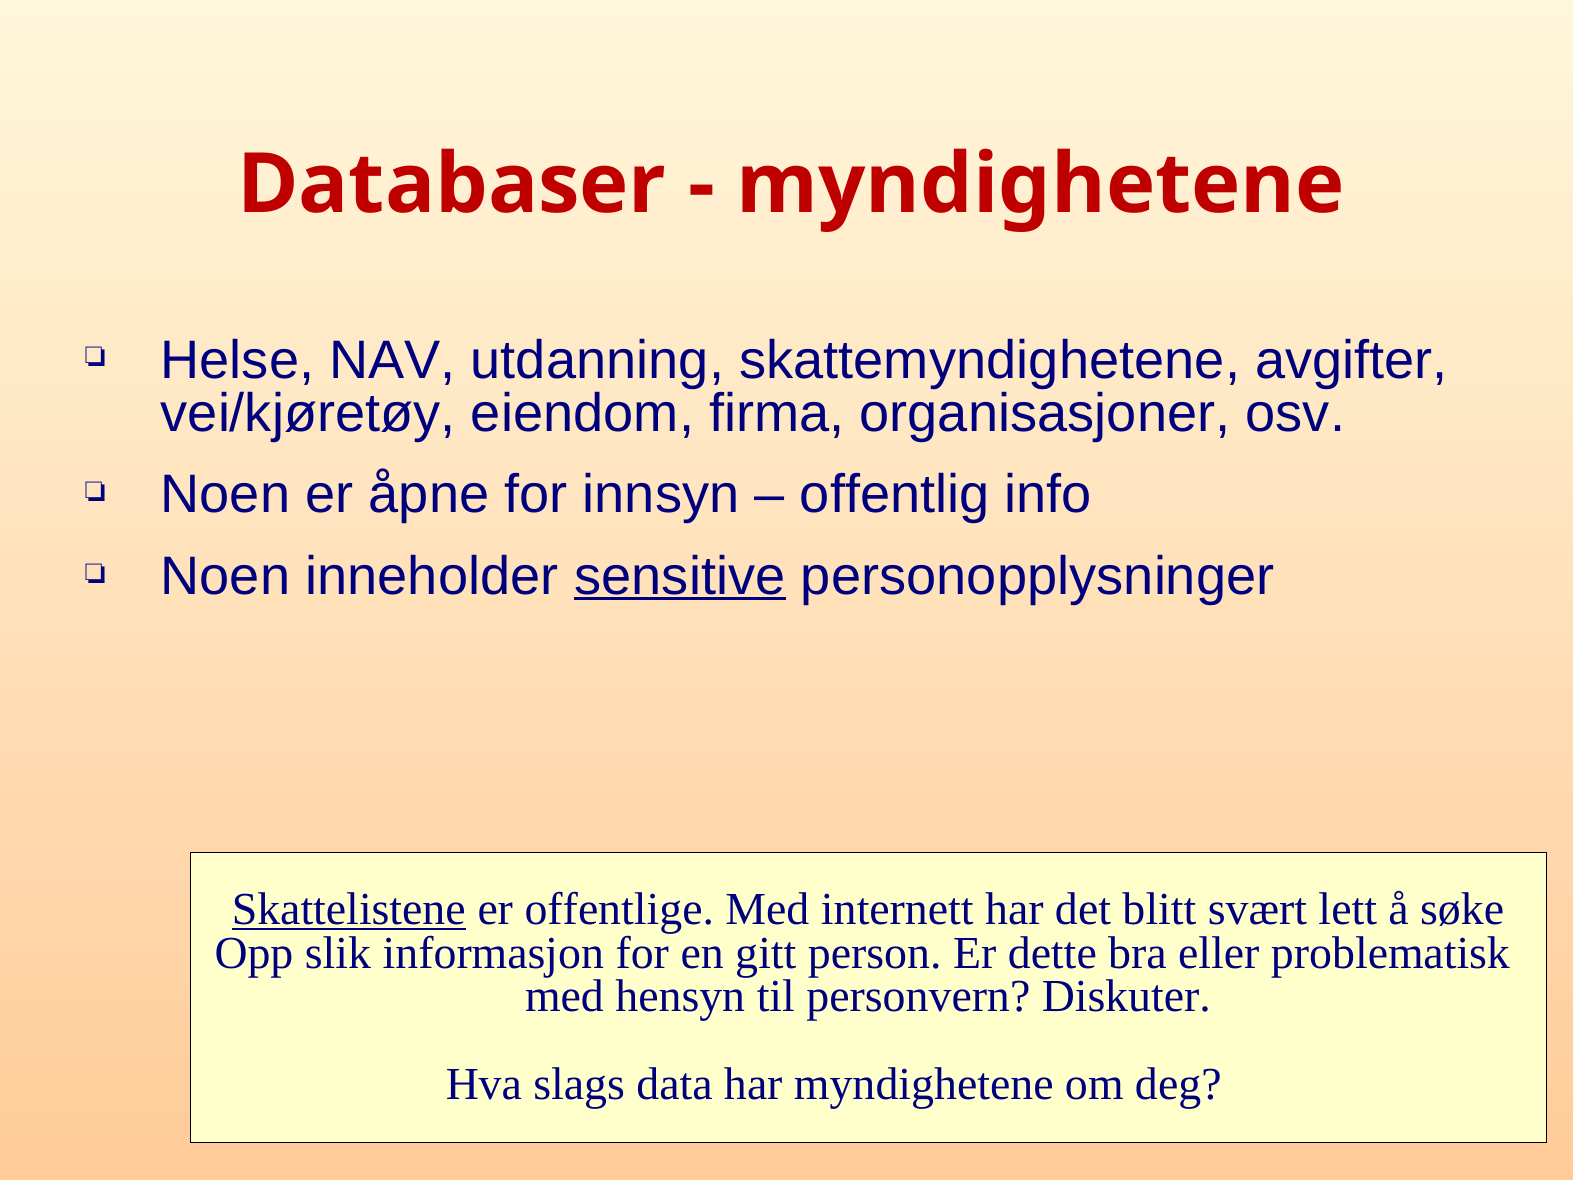

# Databaser - myndighetene
Helse, NAV, utdanning, skattemyndighetene, avgifter, vei/kjøretøy, eiendom, firma, organisasjoner, osv.
Noen er åpne for innsyn – offentlig info
Noen inneholder sensitive personopplysninger
Skattelistene er offentlige. Med internett har det blitt svært lett å søke
Opp slik informasjon for en gitt person. Er dette bra eller problematisk
med hensyn til personvern? Diskuter.
Hva slags data har myndighetene om deg?